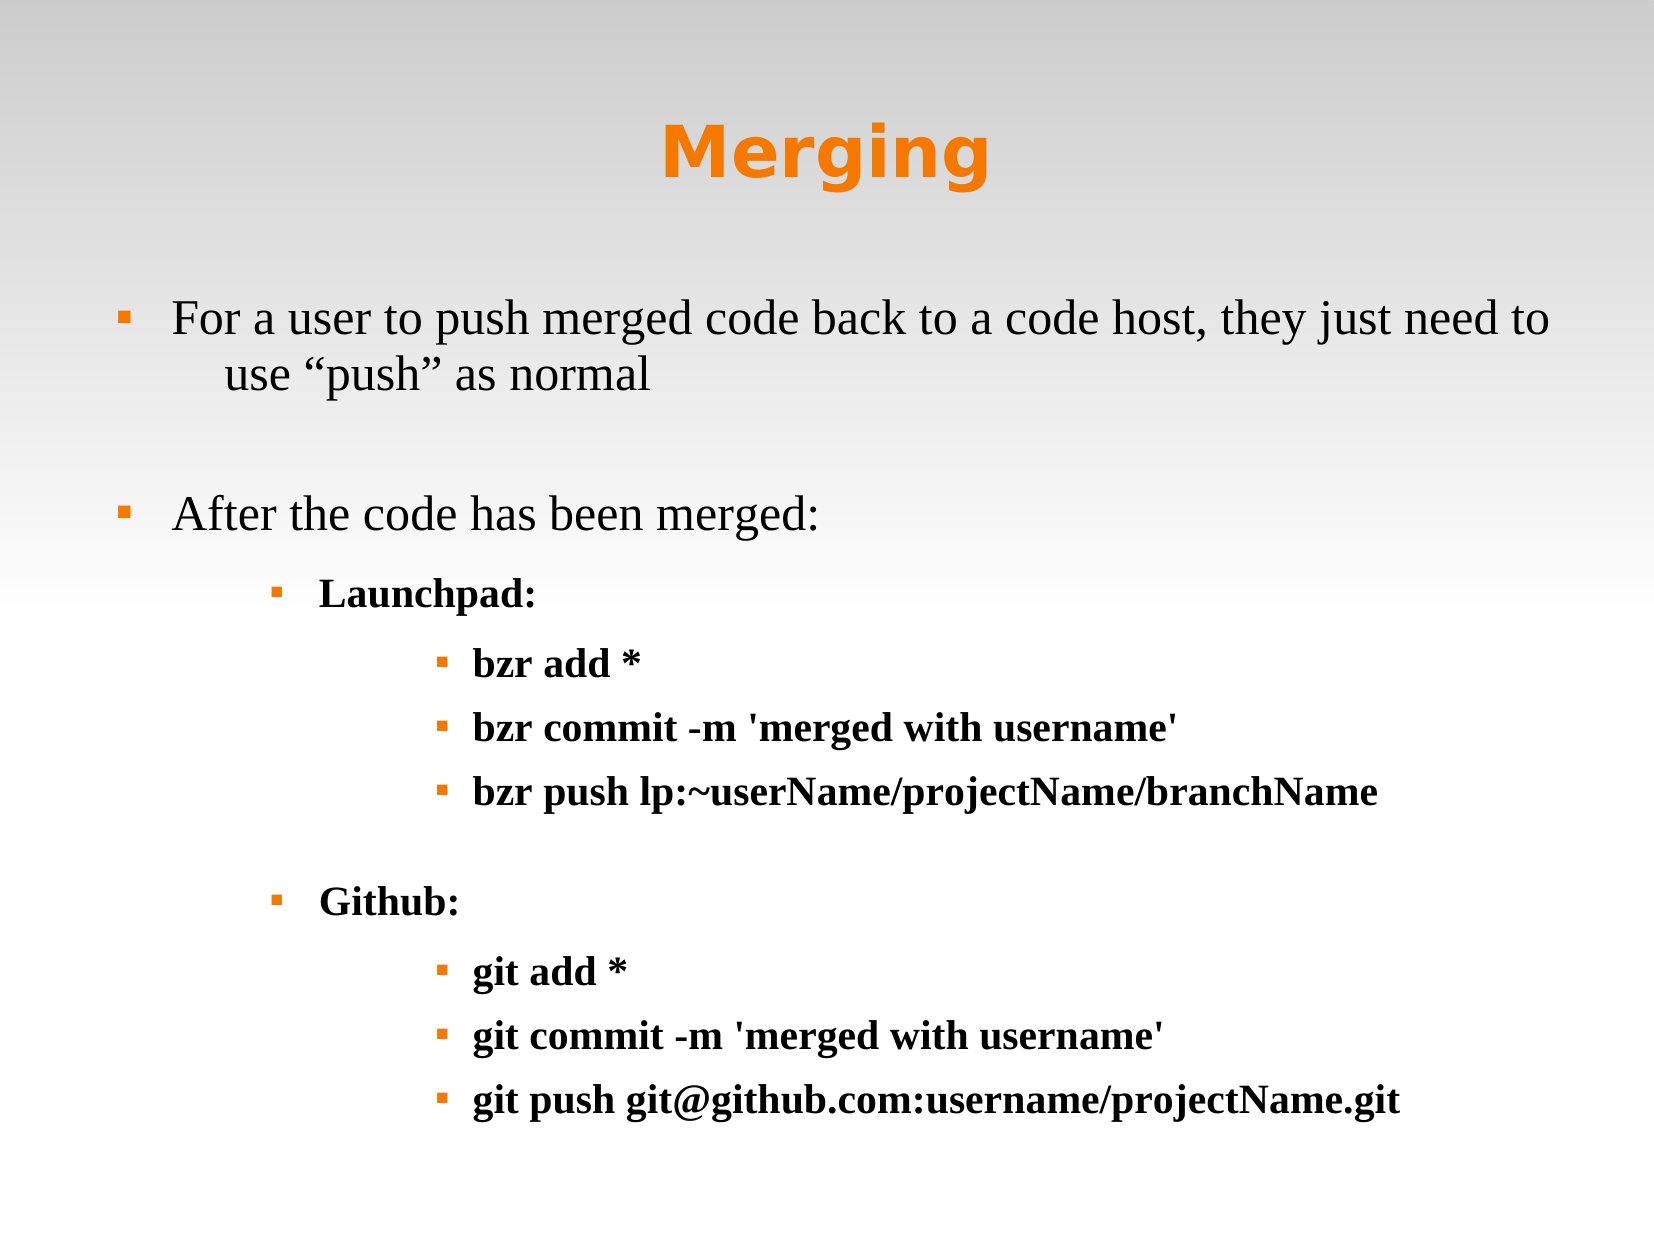

# Merging
For a user to push merged code back to a code host, they just need to use “push” as normal
After the code has been merged:
Launchpad:
bzr add *
bzr commit -m 'merged with username'
bzr push lp:~userName/projectName/branchName
Github:
git add *
git commit -m 'merged with username'
git push git@github.com:username/projectName.git